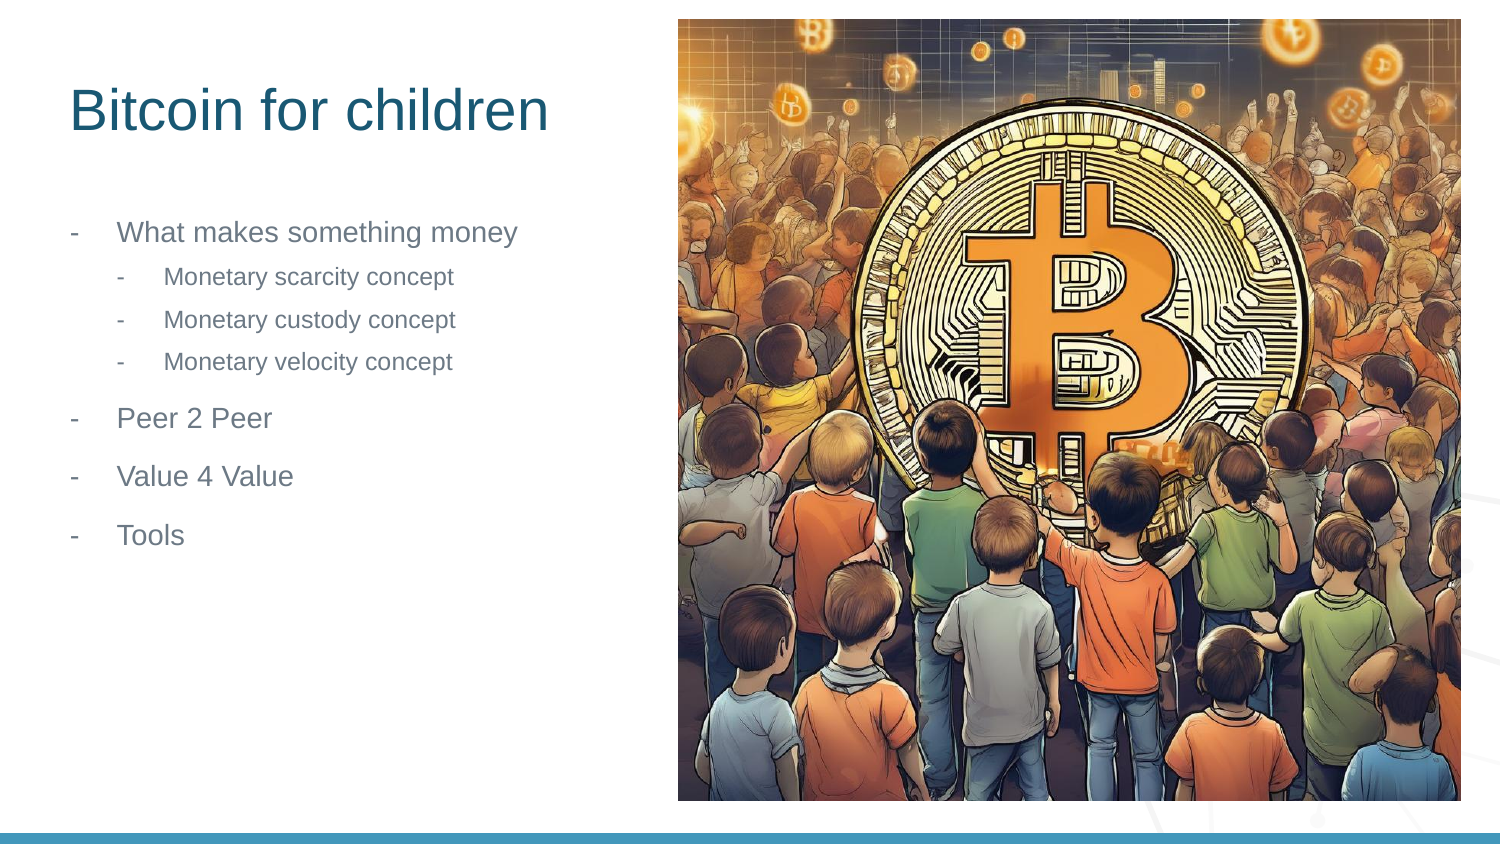

# Bitcoin for children
What makes something money
Monetary scarcity concept
Monetary custody concept
Monetary velocity concept
Peer 2 Peer
Value 4 Value
Tools